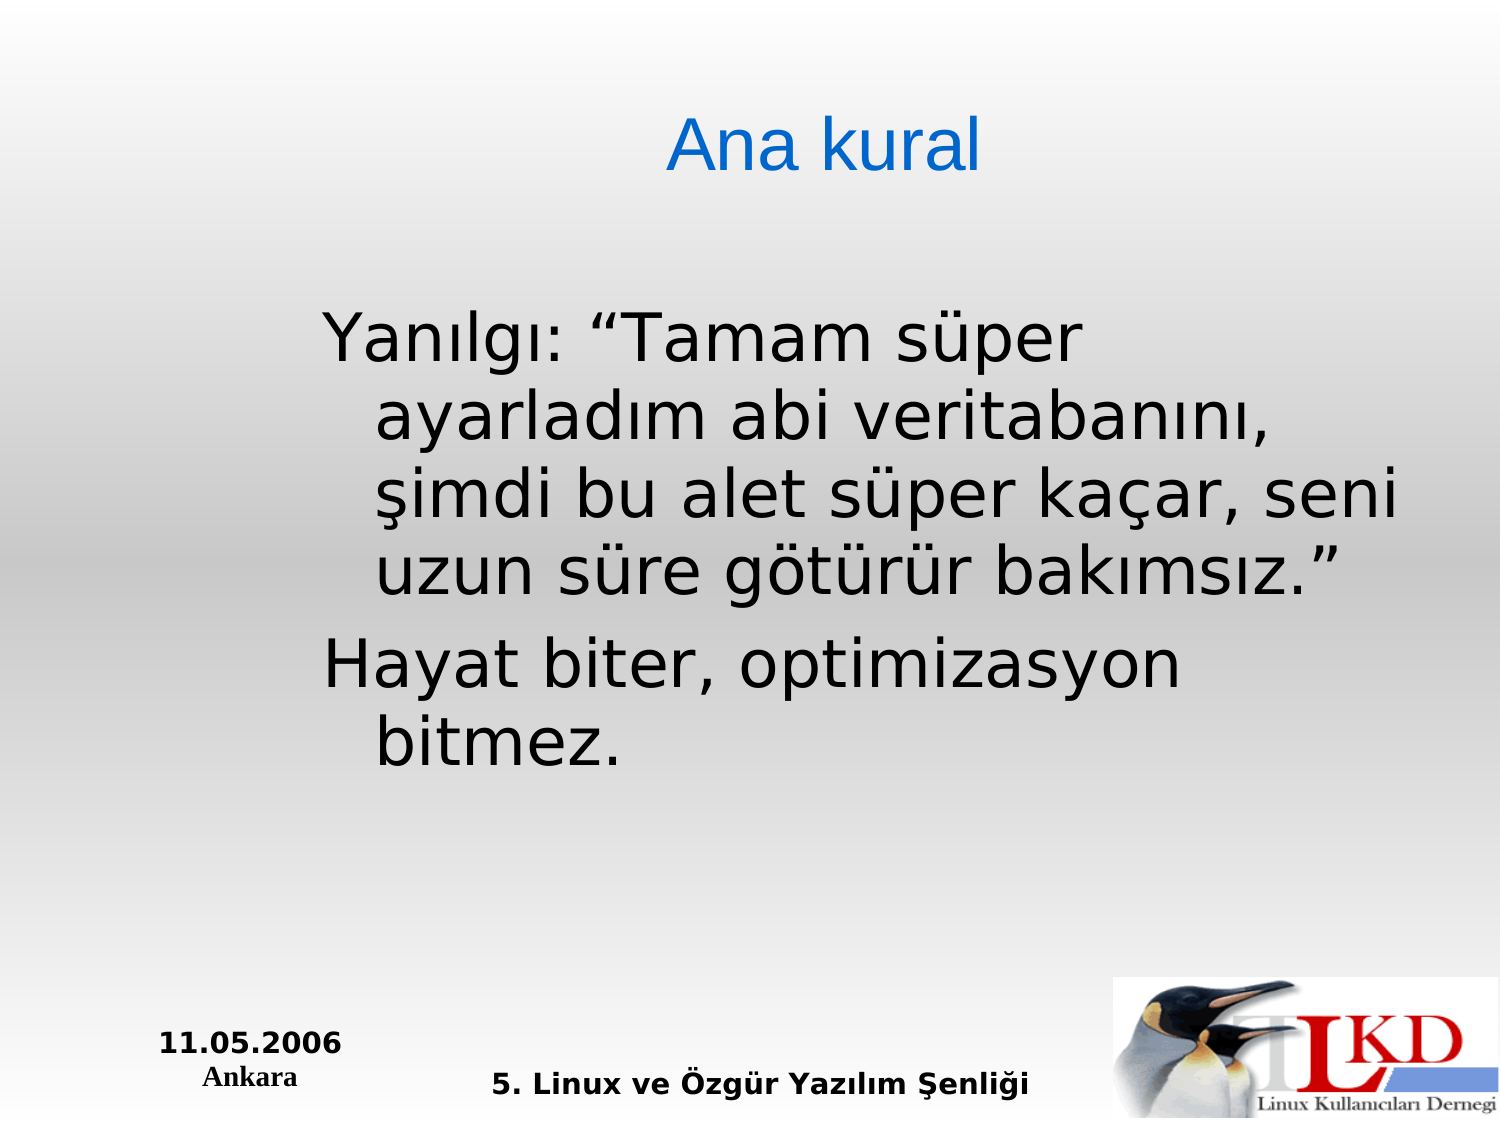

# Ana kural
Yanılgı: “Tamam süper ayarladım abi veritabanını, şimdi bu alet süper kaçar, seni uzun süre götürür bakımsız.”
Hayat biter, optimizasyon bitmez.